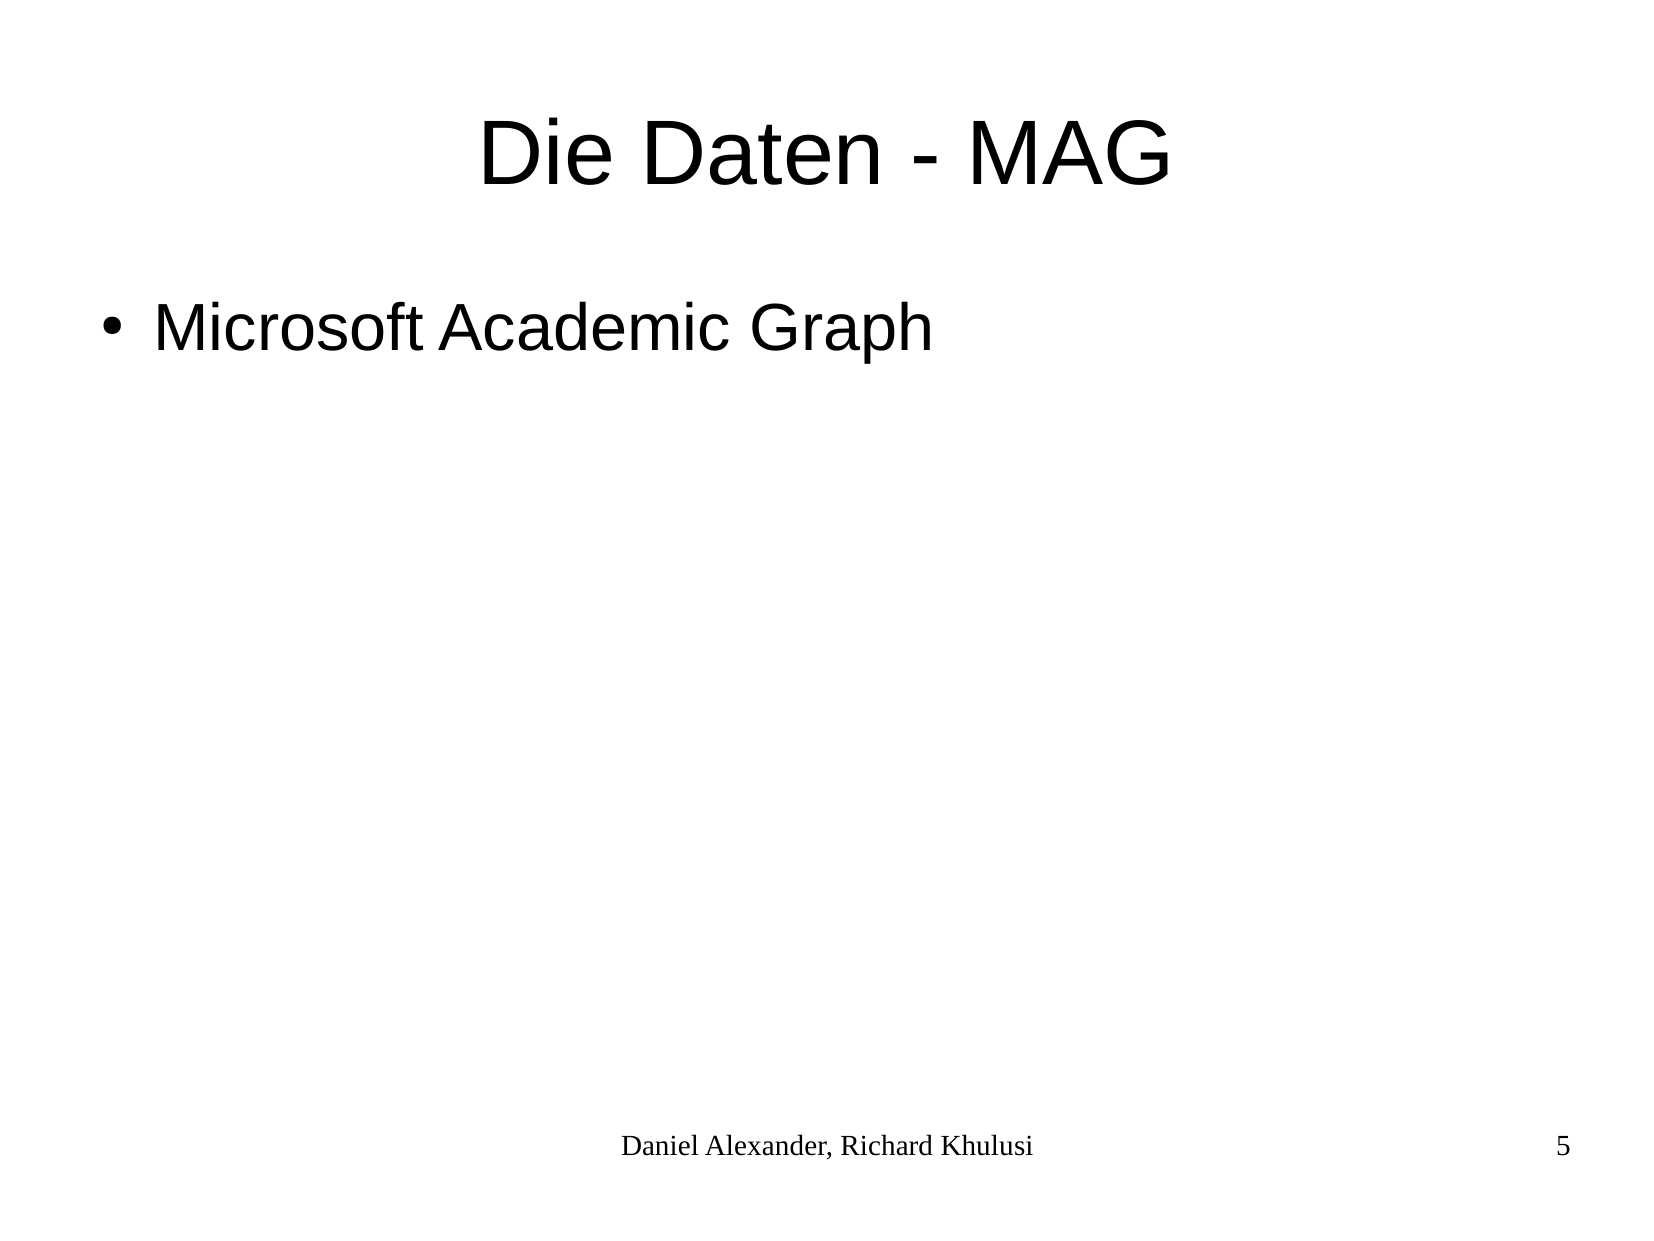

# Die Daten - MAG
Microsoft Academic Graph
Daniel Alexander, Richard Khulusi
5